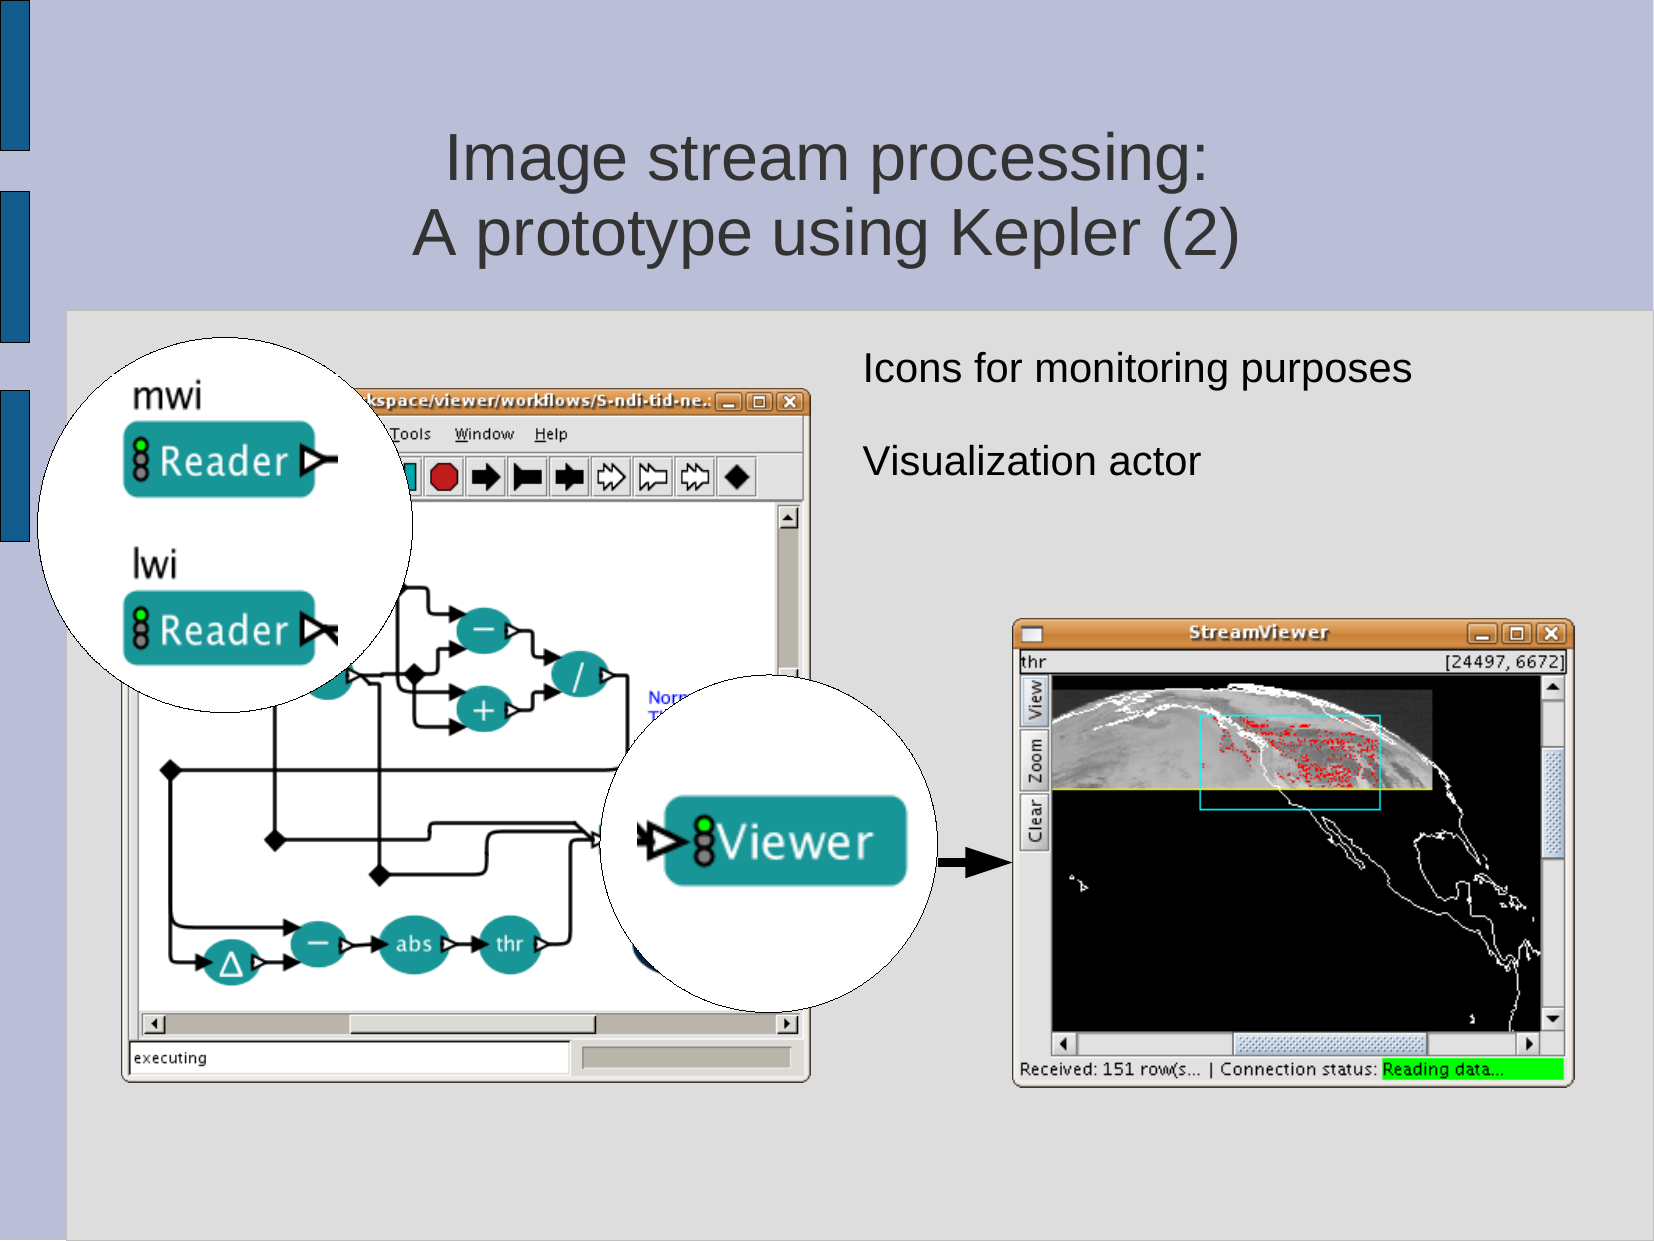

# Image stream processing: A prototype using Kepler (2)
Icons for monitoring purposes
Visualization actor